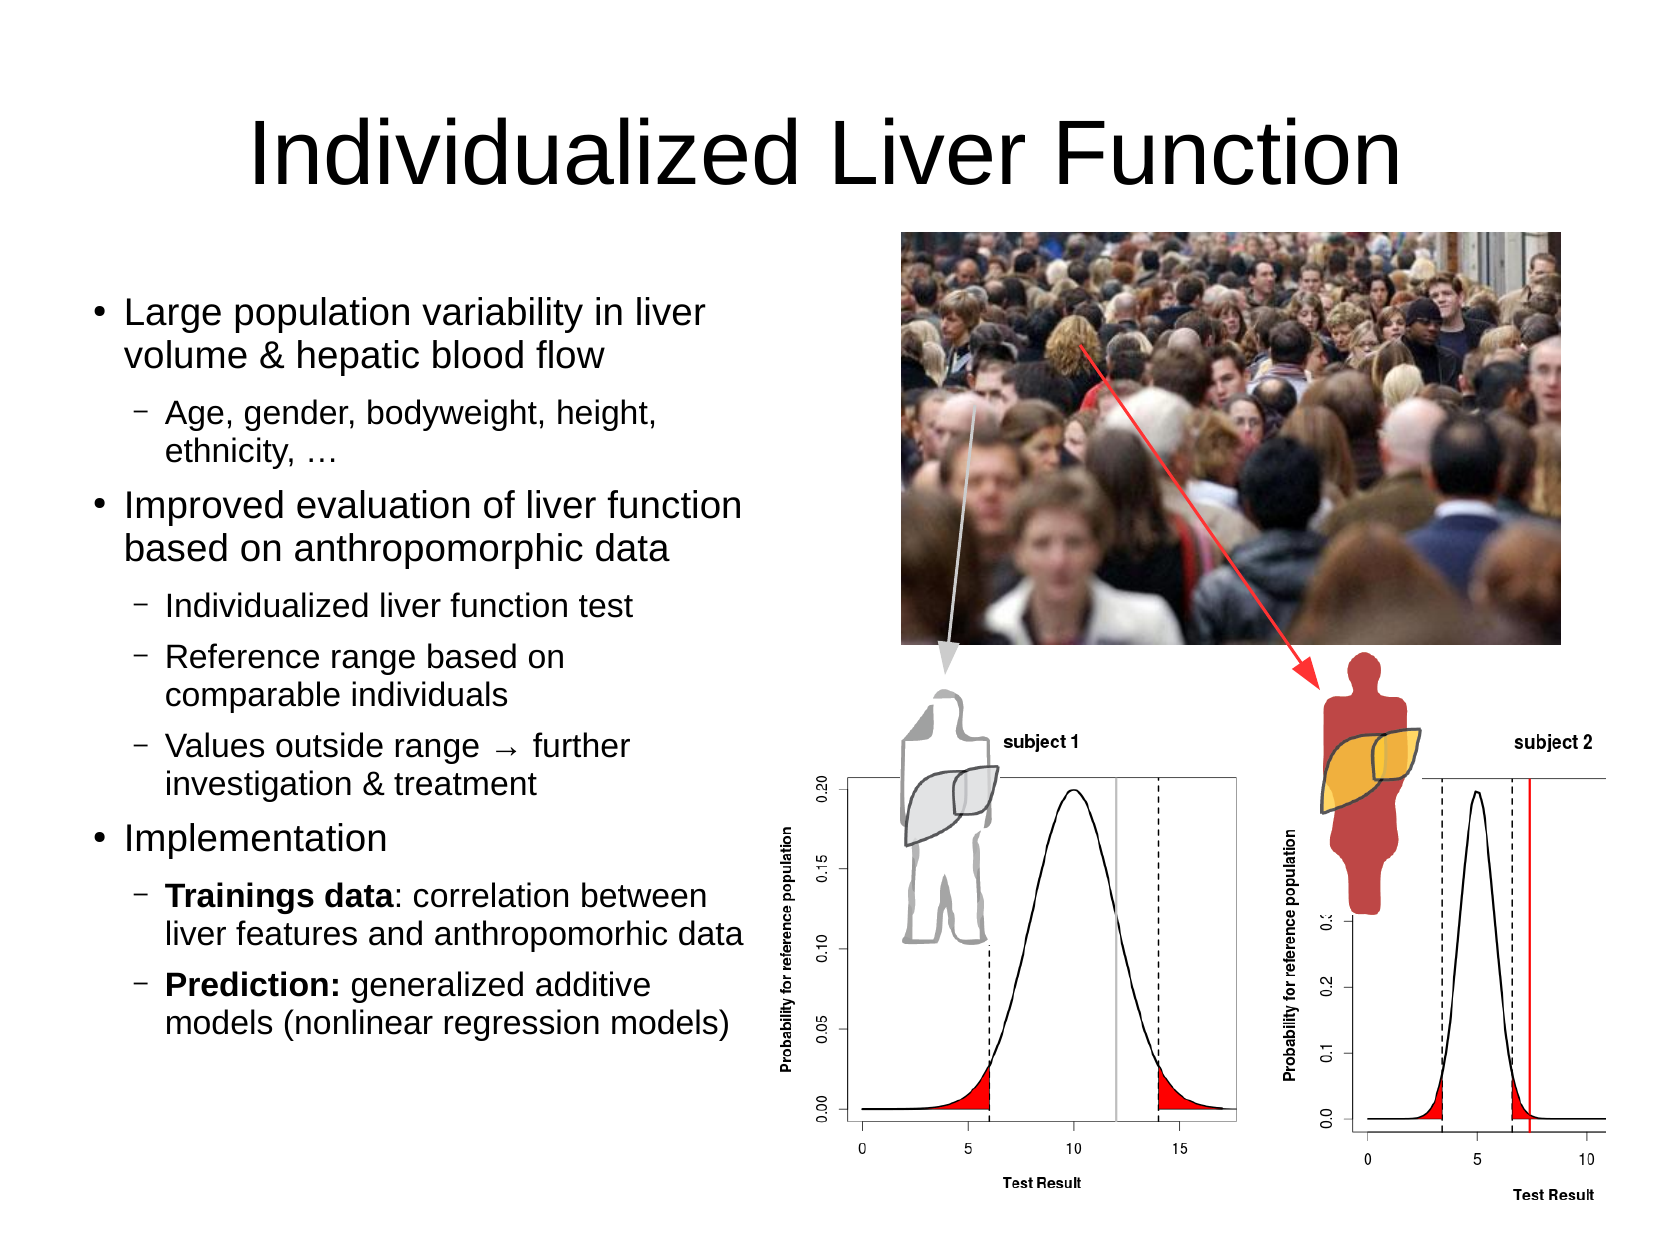

# Individualized Liver Function
Large population variability in liver volume & hepatic blood flow
Age, gender, bodyweight, height, ethnicity, …
Improved evaluation of liver function based on anthropomorphic data
Individualized liver function test
Reference range based on comparable individuals
Values outside range → further investigation & treatment
Implementation
Trainings data: correlation between liver features and anthropomorhic data
Prediction: generalized additive models (nonlinear regression models)